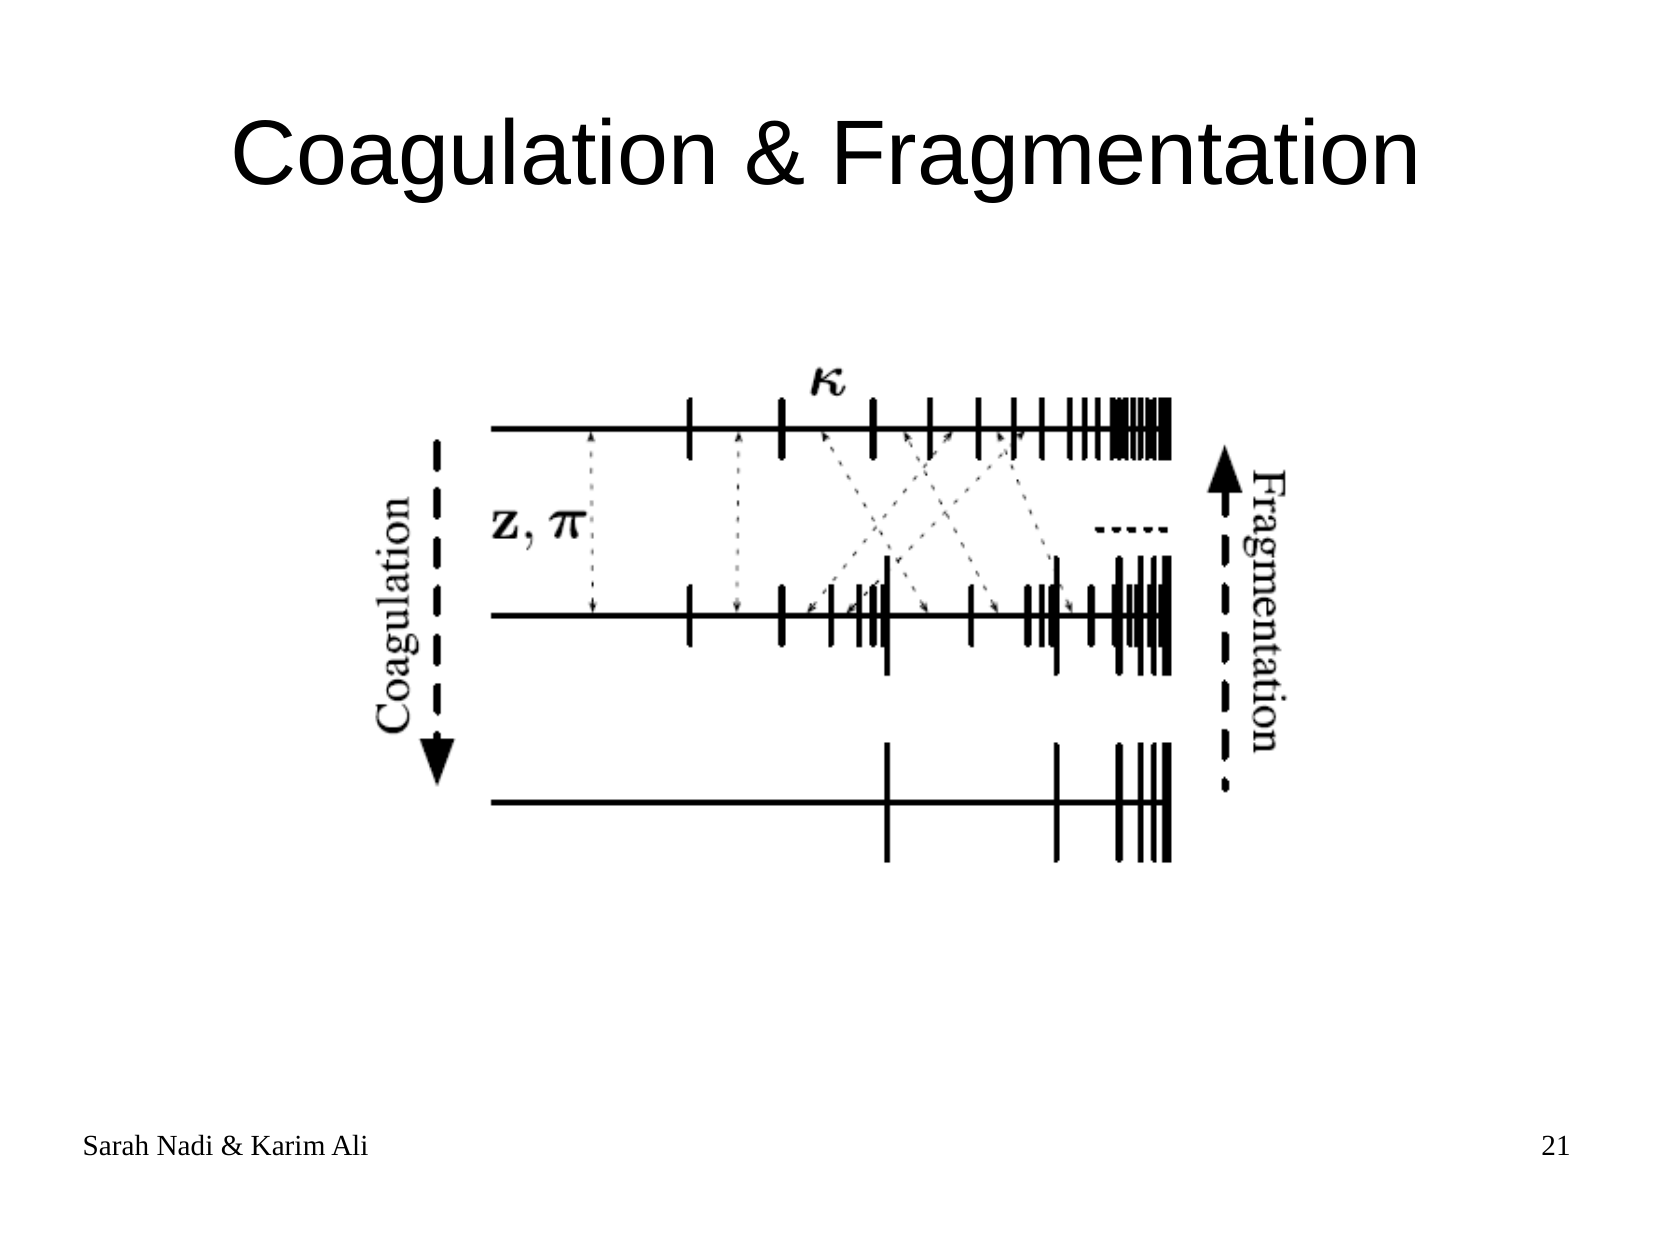

# Coagulation & Fragmentation
Sarah Nadi & Karim Ali
21